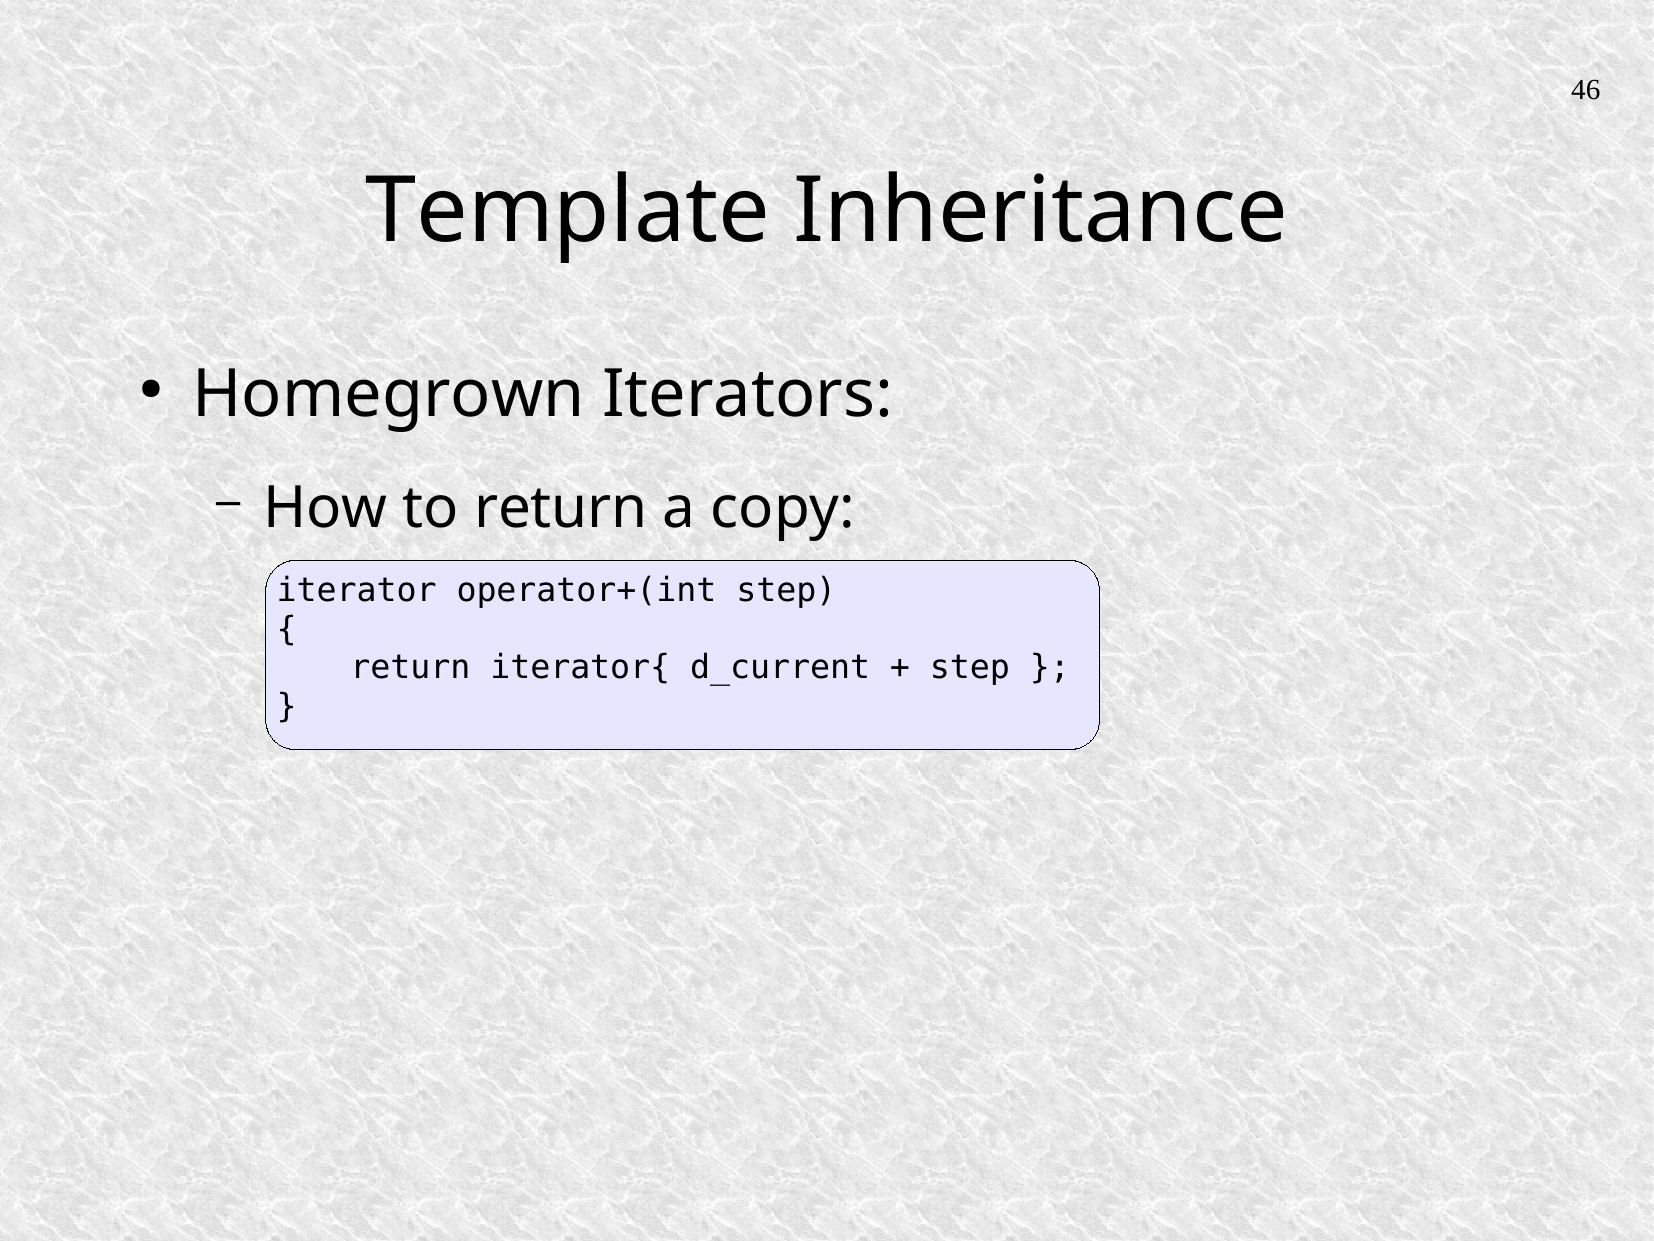

46
# Template Inheritance
Homegrown Iterators:
How to return a copy:
iterator operator+(int step)
{
	return iterator{ d_current + step };
}